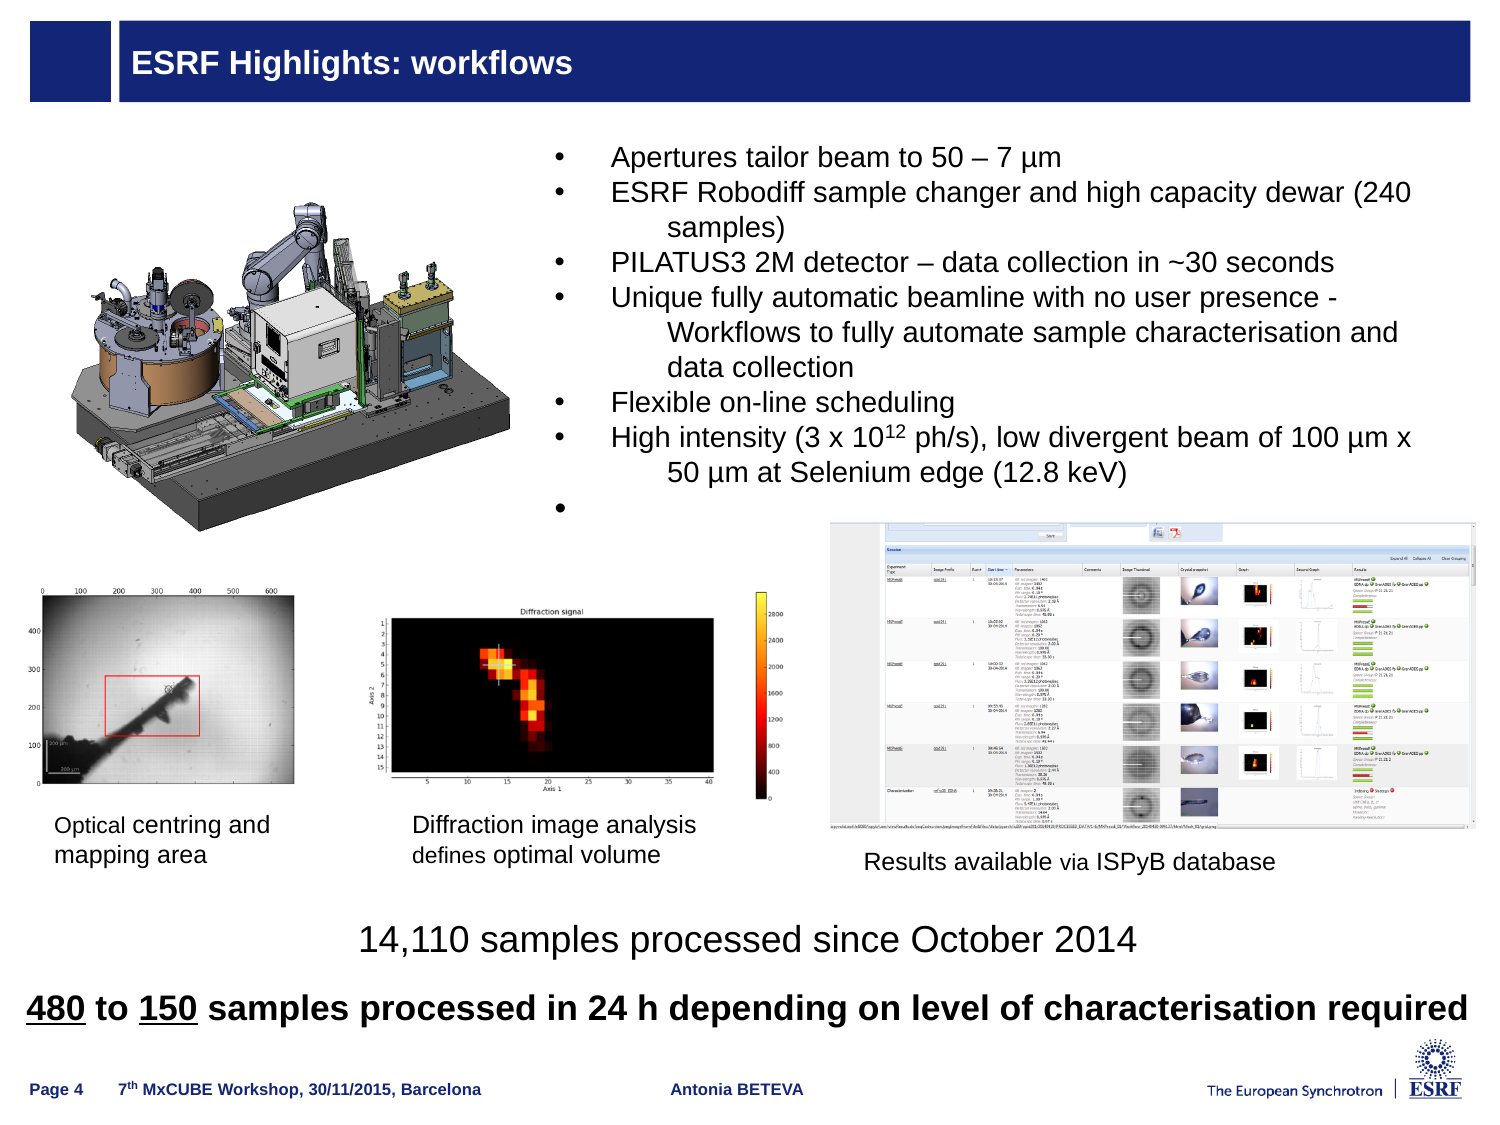

# ESRF Highlights: workflows
Apertures tailor beam to 50 – 7 µm
ESRF Robodiff sample changer and high capacity dewar (240 samples)
PILATUS3 2M detector – data collection in ~30 seconds
Unique fully automatic beamline with no user presence - Workflows to fully automate sample characterisation and data collection
Flexible on-line scheduling
High intensity (3 x 1012 ph/s), low divergent beam of 100 µm x 50 µm at Selenium edge (12.8 keV)
Optical centring and mapping area
Diffraction image analysis defines optimal volume
Results available via ISPyB database
14,110 samples processed since October 2014
480 to 150 samples processed in 24 h depending on level of characterisation required
7th MxCUBE Workshop, 30/11/2015, Barcelona Antonia BETEVA
Page